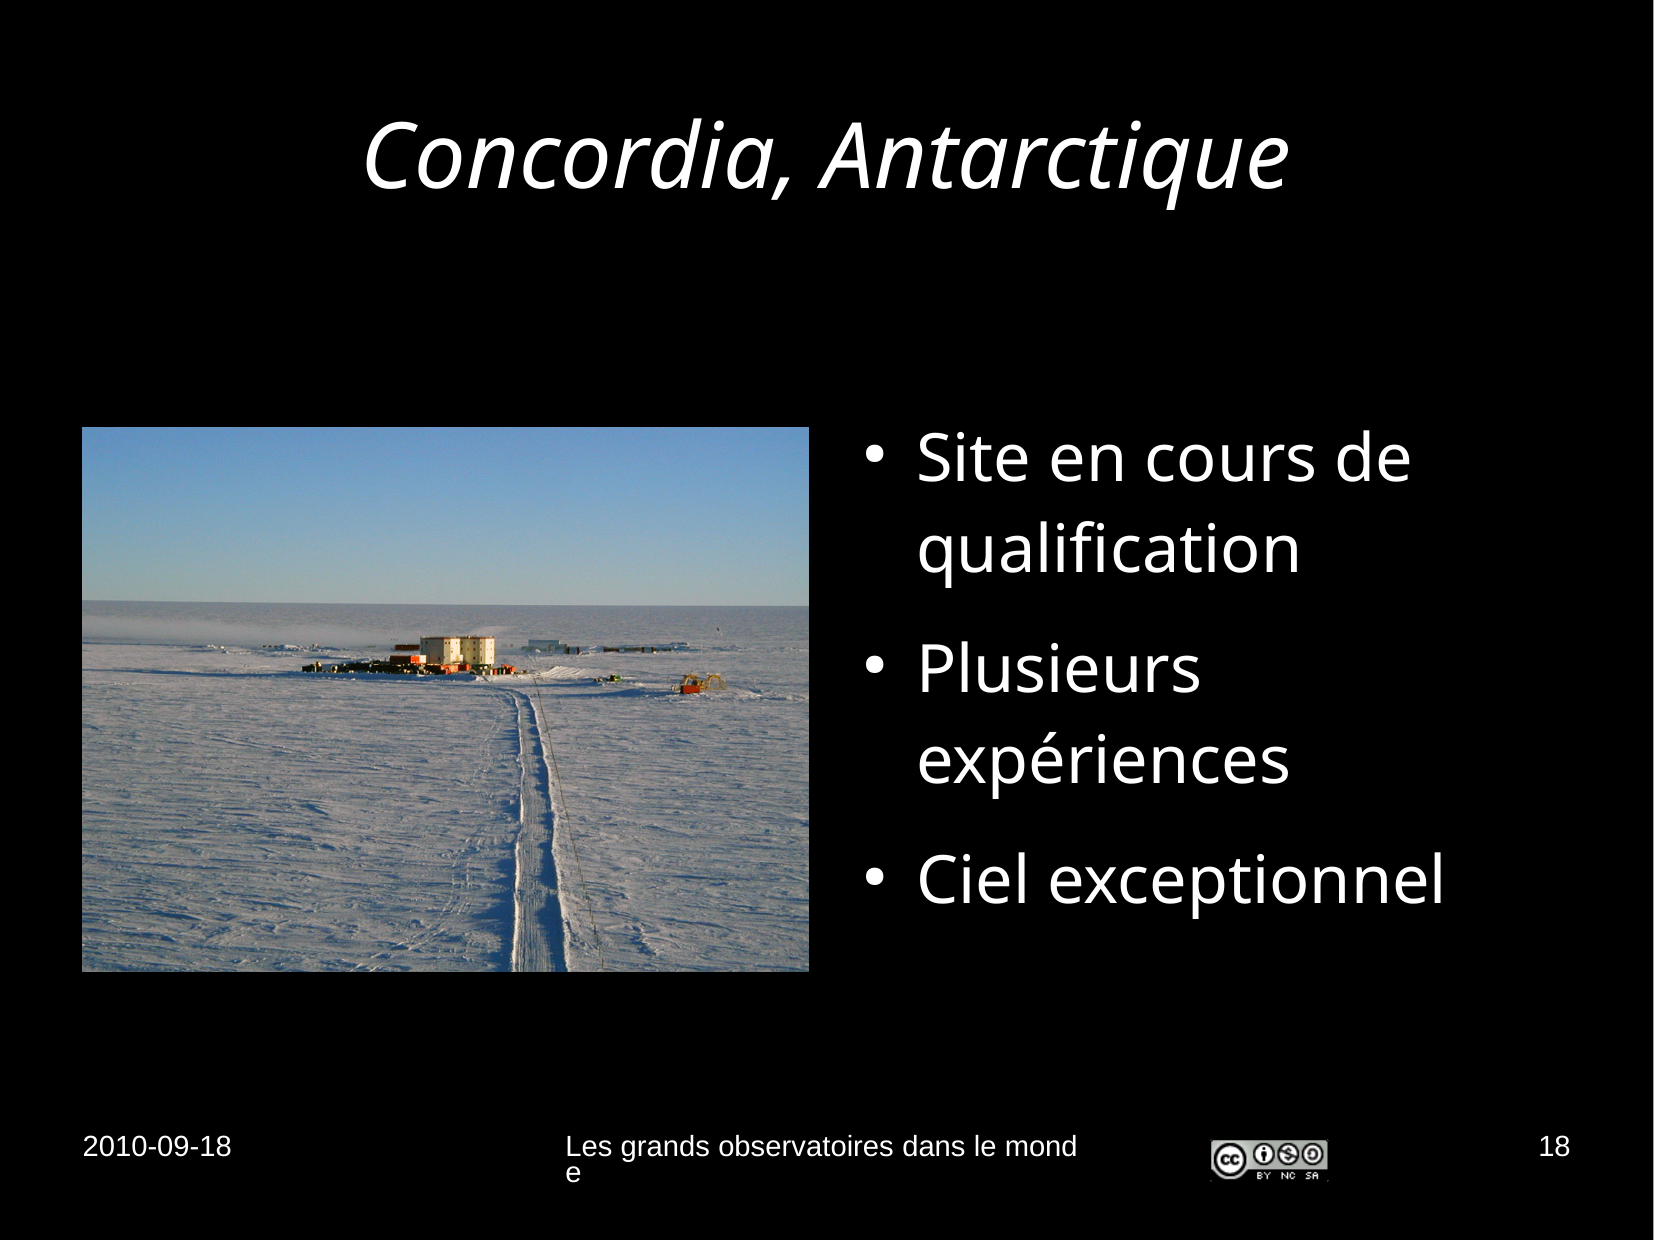

# Concordia, Antarctique
Site en cours de qualification
Plusieurs expériences
Ciel exceptionnel
2010-09-18
Les grands observatoires dans le monde
18